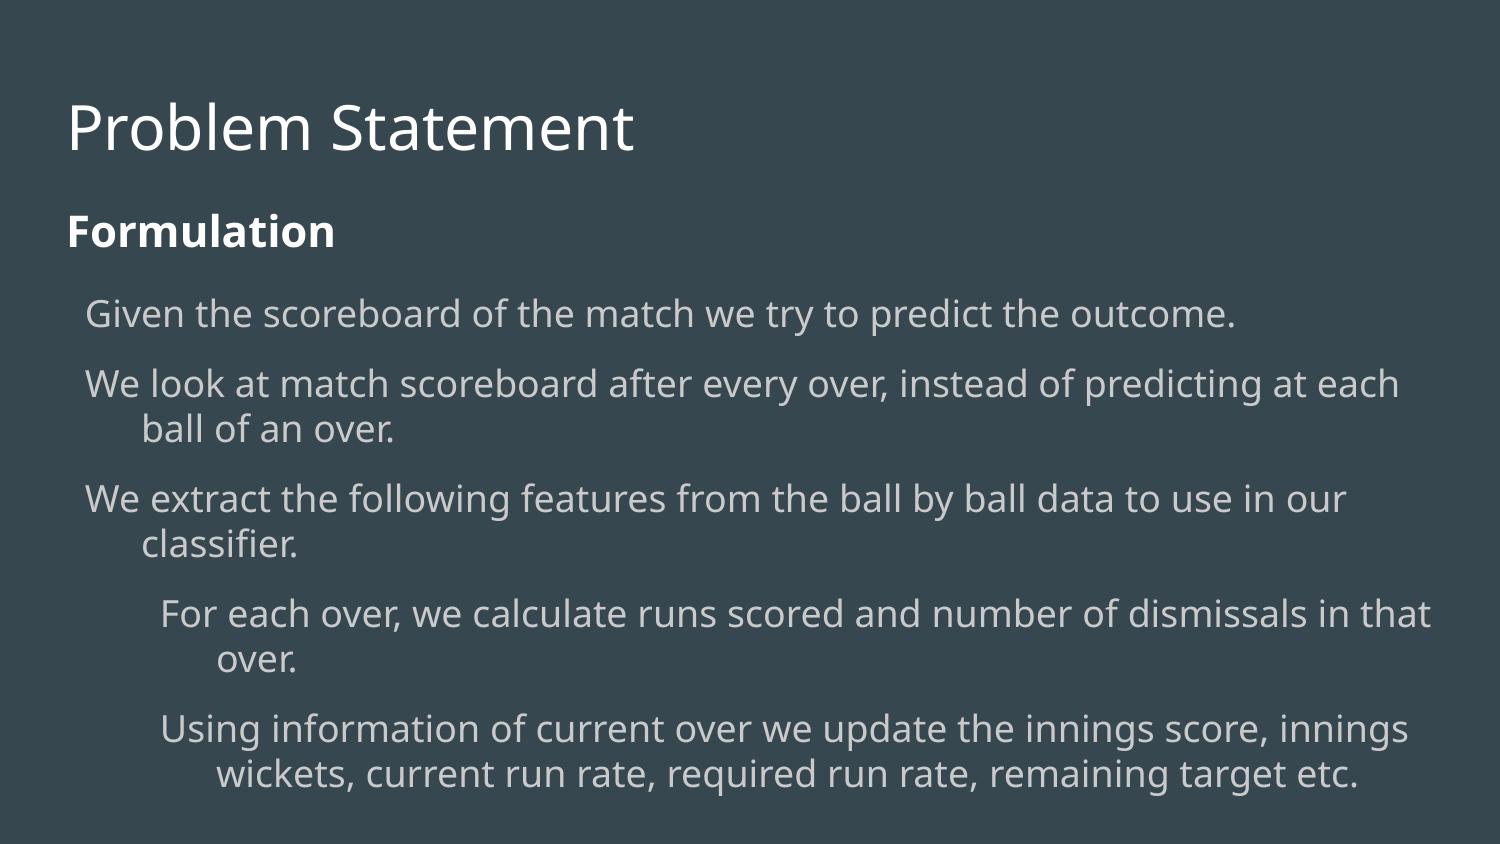

# Problem Statement
Formulation
Given the scoreboard of the match we try to predict the outcome.
We look at match scoreboard after every over, instead of predicting at each ball of an over.
We extract the following features from the ball by ball data to use in our classifier.
For each over, we calculate runs scored and number of dismissals in that over.
Using information of current over we update the innings score, innings wickets, current run rate, required run rate, remaining target etc.